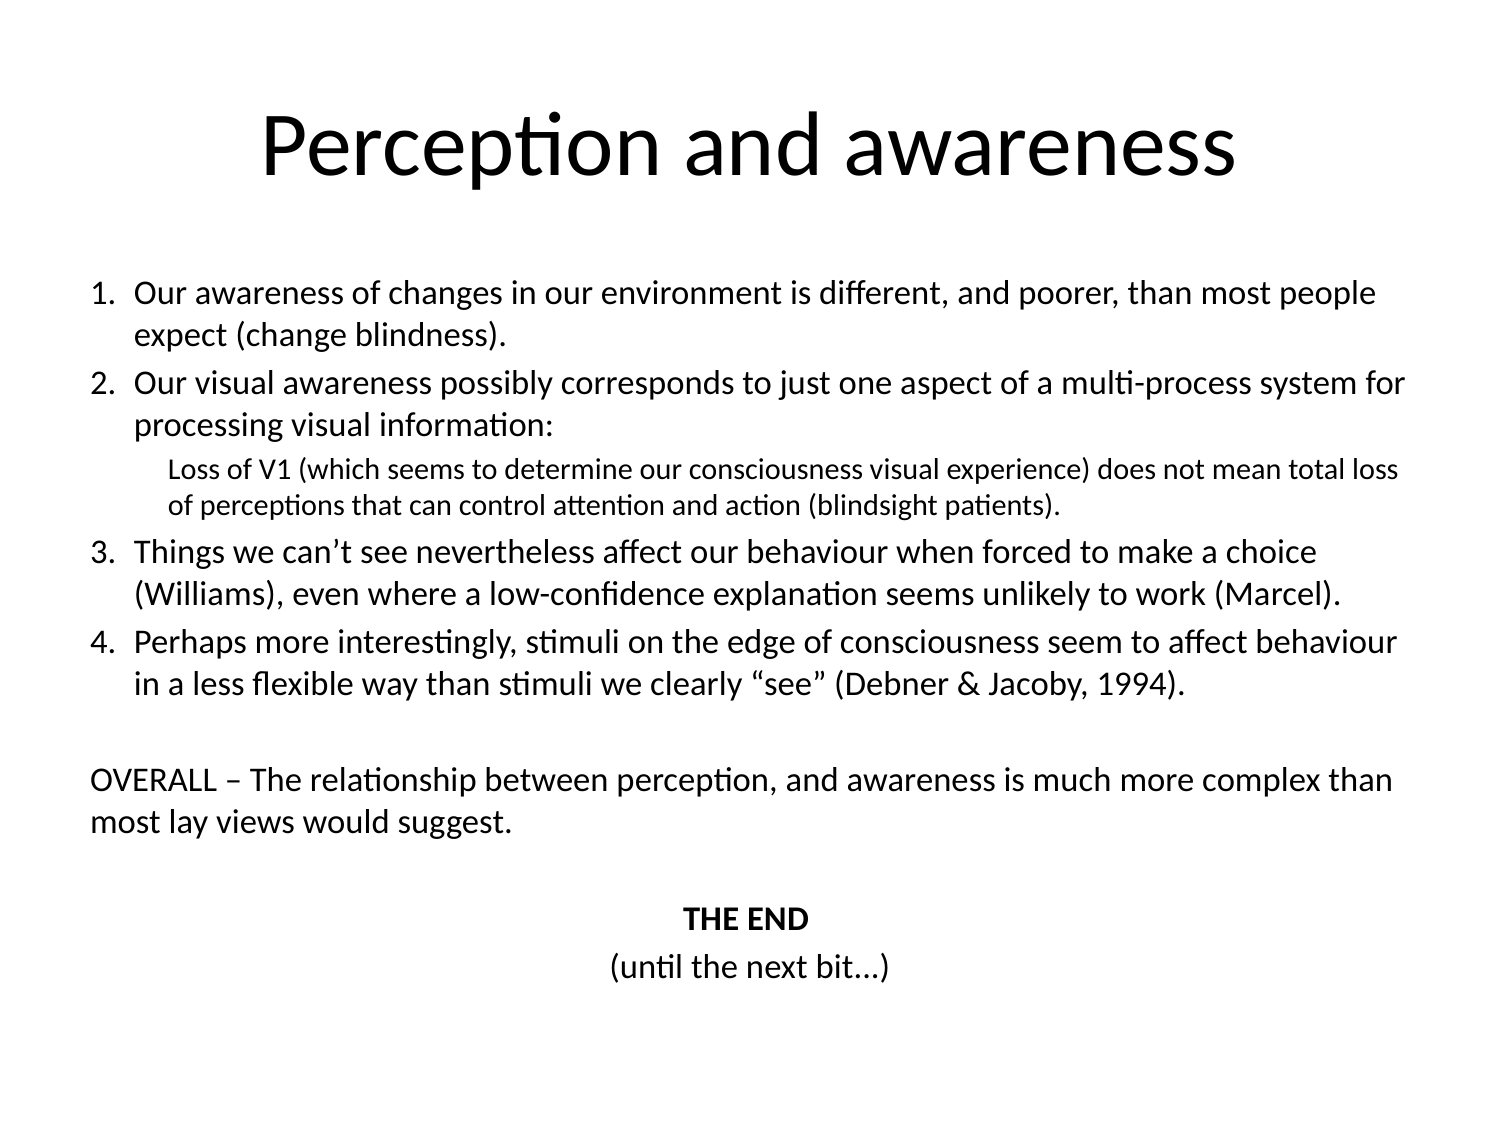

# Perception and awareness
Our awareness of changes in our environment is different, and poorer, than most people expect (change blindness).
Our visual awareness possibly corresponds to just one aspect of a multi-process system for processing visual information:
Loss of V1 (which seems to determine our consciousness visual experience) does not mean total loss of perceptions that can control attention and action (blindsight patients).
Things we can’t see nevertheless affect our behaviour when forced to make a choice (Williams), even where a low-confidence explanation seems unlikely to work (Marcel).
Perhaps more interestingly, stimuli on the edge of consciousness seem to affect behaviour in a less flexible way than stimuli we clearly “see” (Debner & Jacoby, 1994).
OVERALL – The relationship between perception, and awareness is much more complex than most lay views would suggest.
THE END
(until the next bit...)